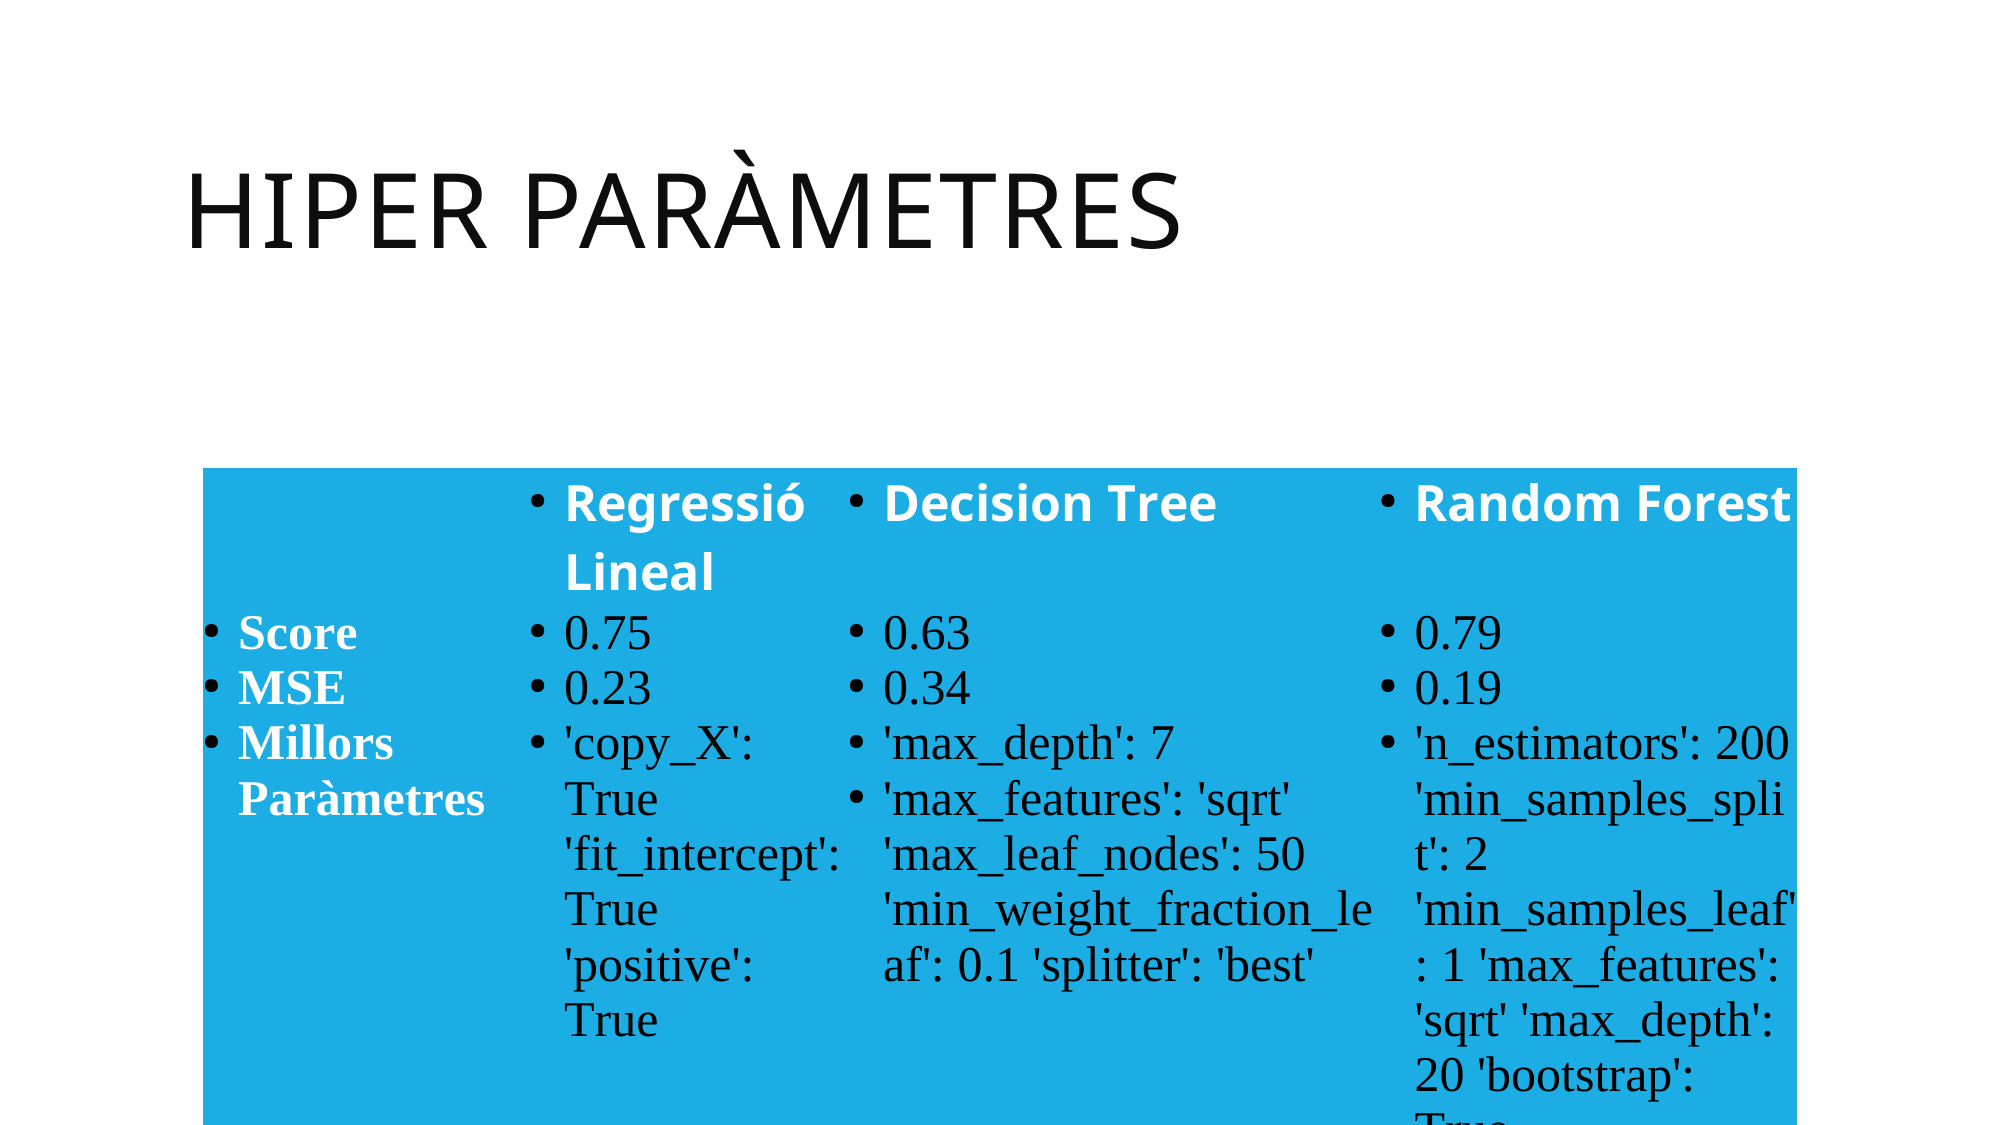

# Hiper paràmetres
| | Regressió Lineal | Decision Tree | Random Forest |
| --- | --- | --- | --- |
| Score | 0.75 | 0.63 | 0.79 |
| MSE | 0.23 | 0.34 | 0.19 |
| Millors Paràmetres | 'copy\_X': True 'fit\_intercept': True 'positive': True | 'max\_depth': 7 'max\_features': 'sqrt' 'max\_leaf\_nodes': 50 'min\_weight\_fraction\_leaf': 0.1 'splitter': 'best' | 'n\_estimators': 200 'min\_samples\_split': 2 'min\_samples\_leaf': 1 'max\_features': 'sqrt' 'max\_depth': 20 'bootstrap': True |